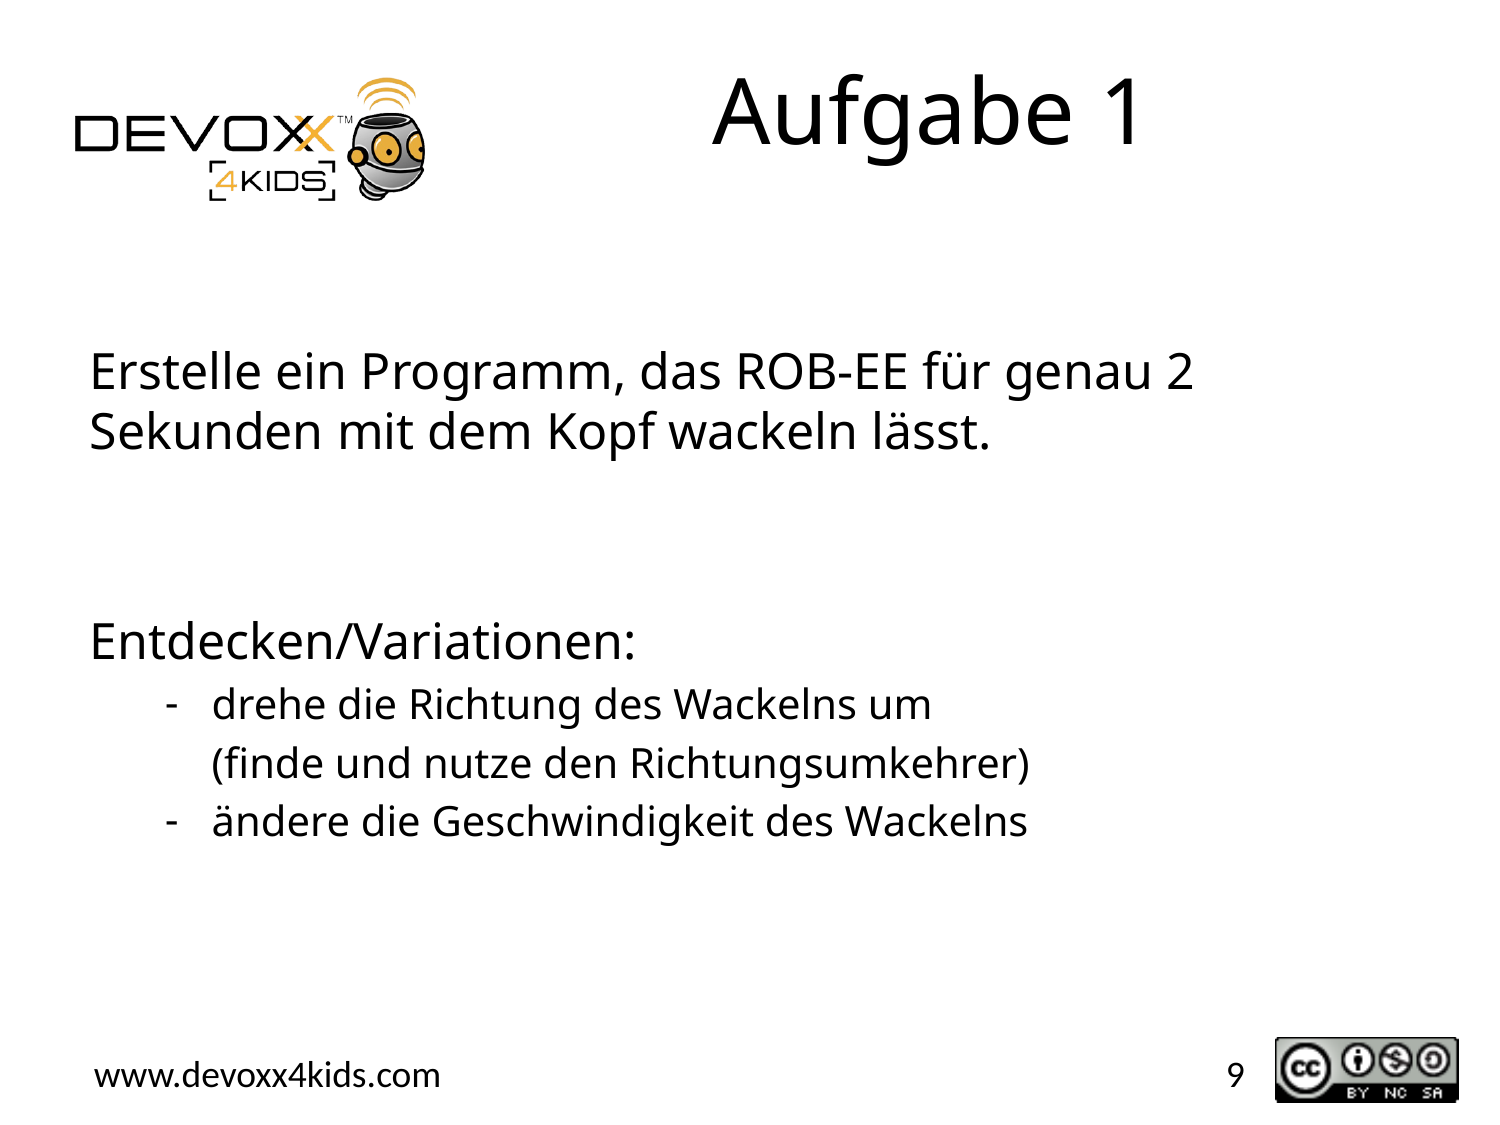

# Aufgabe 1
Erstelle ein Programm, das ROB-EE für genau 2 Sekunden mit dem Kopf wackeln lässt.
Entdecken/Variationen:
drehe die Richtung des Wackelns um
(finde und nutze den Richtungsumkehrer)
ändere die Geschwindigkeit des Wackelns